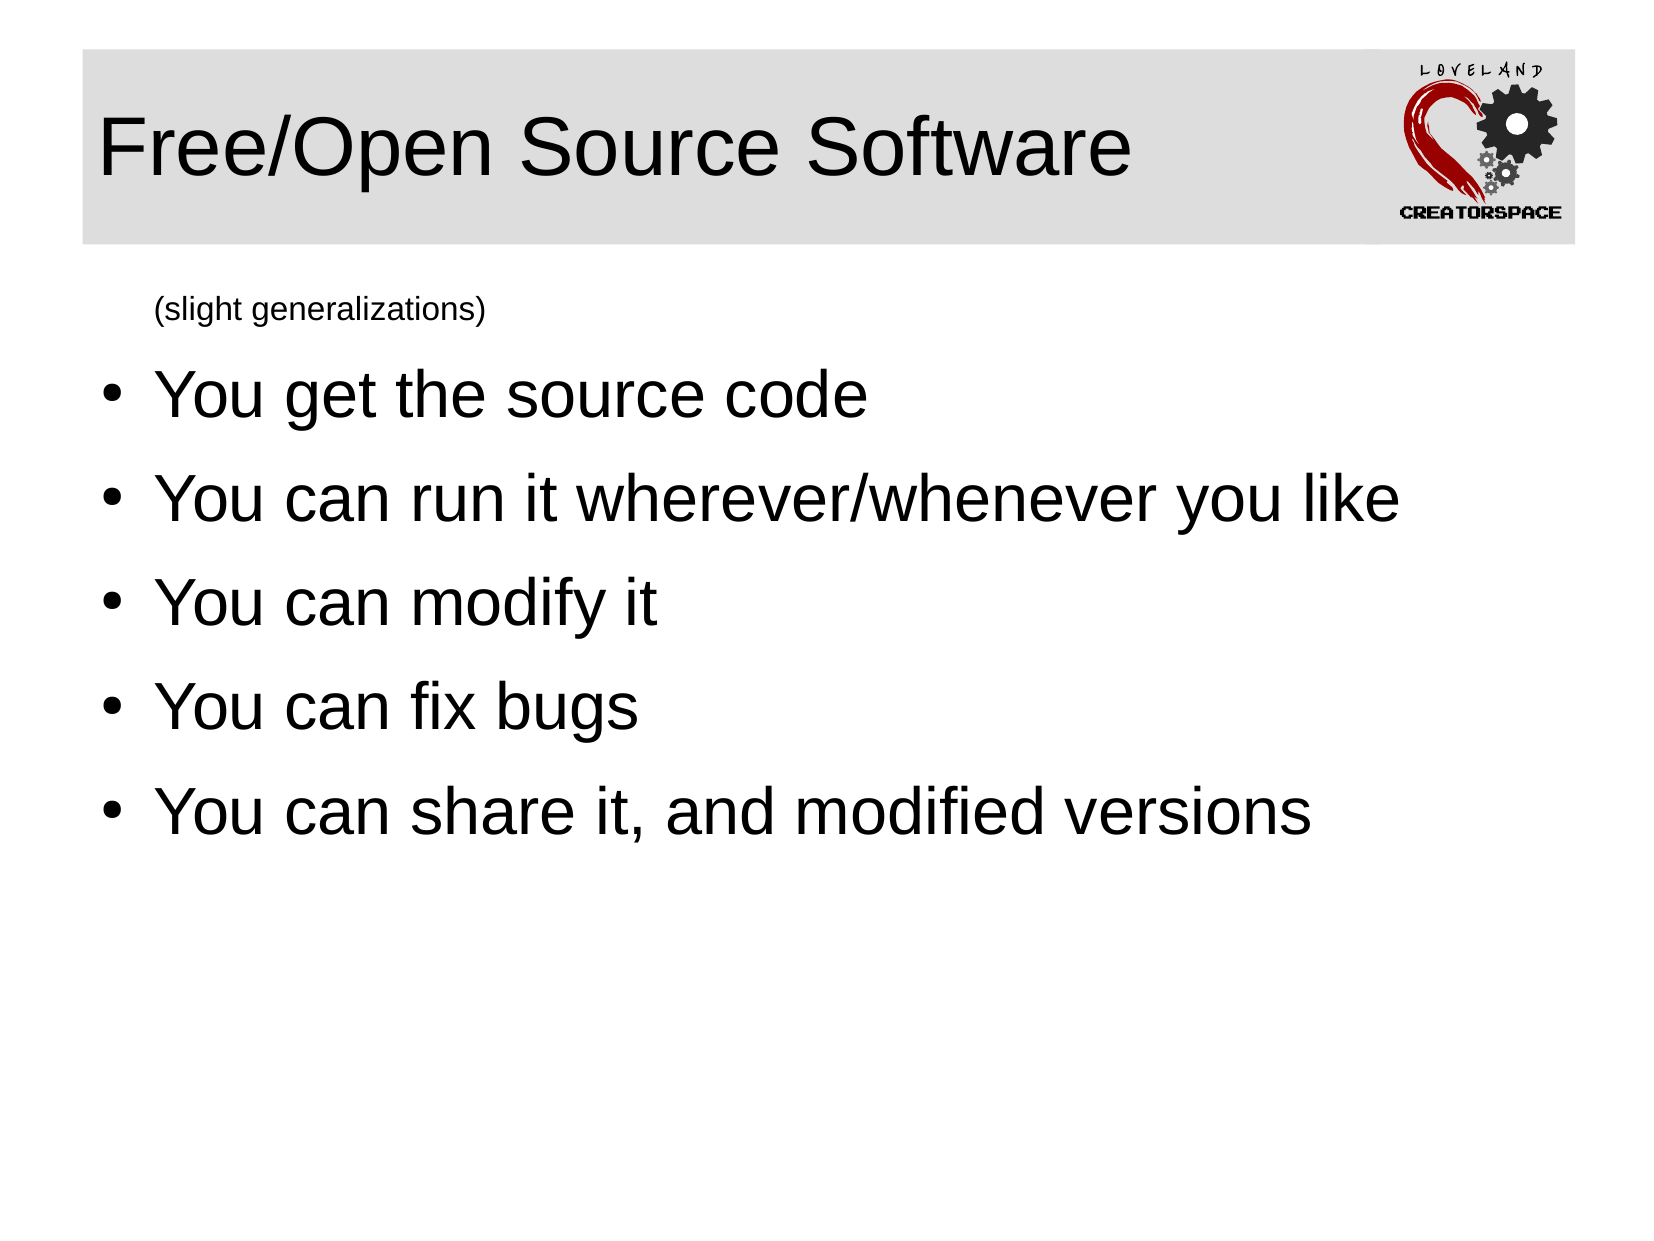

# Free/Open Source Software
(slight generalizations)
You get the source code
You can run it wherever/whenever you like
You can modify it
You can fix bugs
You can share it, and modified versions